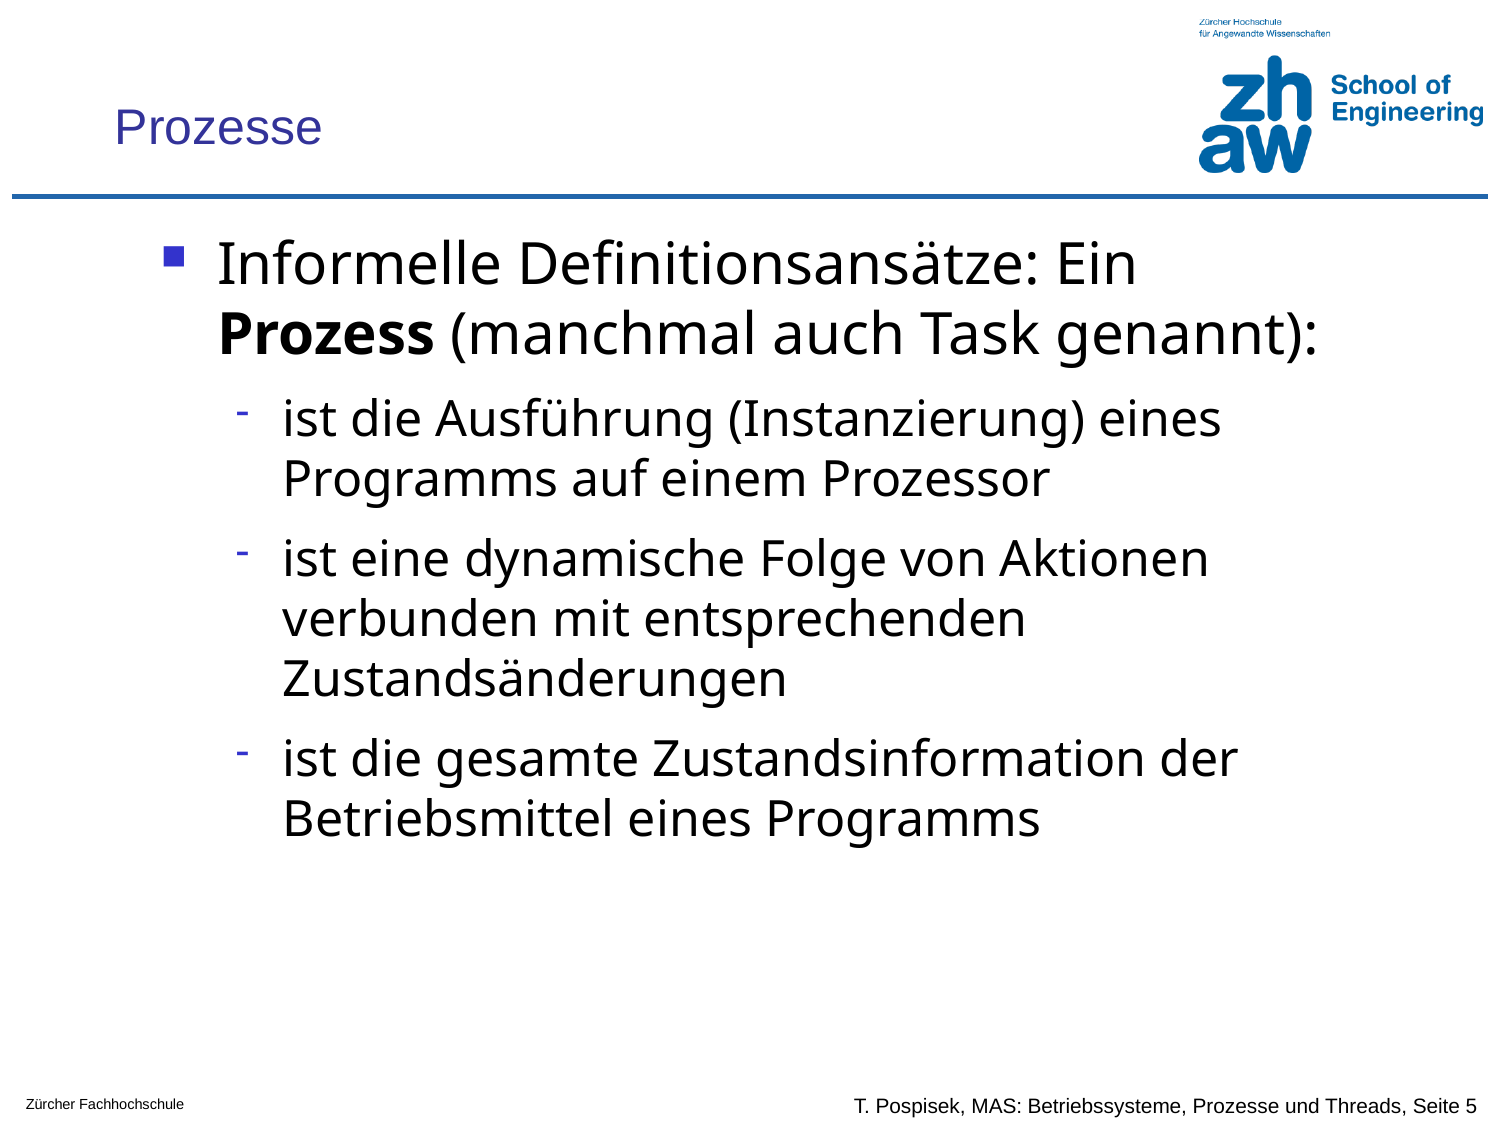

# Prozesse
Informelle Definitionsansätze: Ein Prozess (manchmal auch Task genannt):
ist die Ausführung (Instanzierung) eines Programms auf einem Prozessor
ist eine dynamische Folge von Aktionen verbunden mit entsprechenden Zustandsänderungen
ist die gesamte Zustandsinformation der Betriebsmittel eines Programms